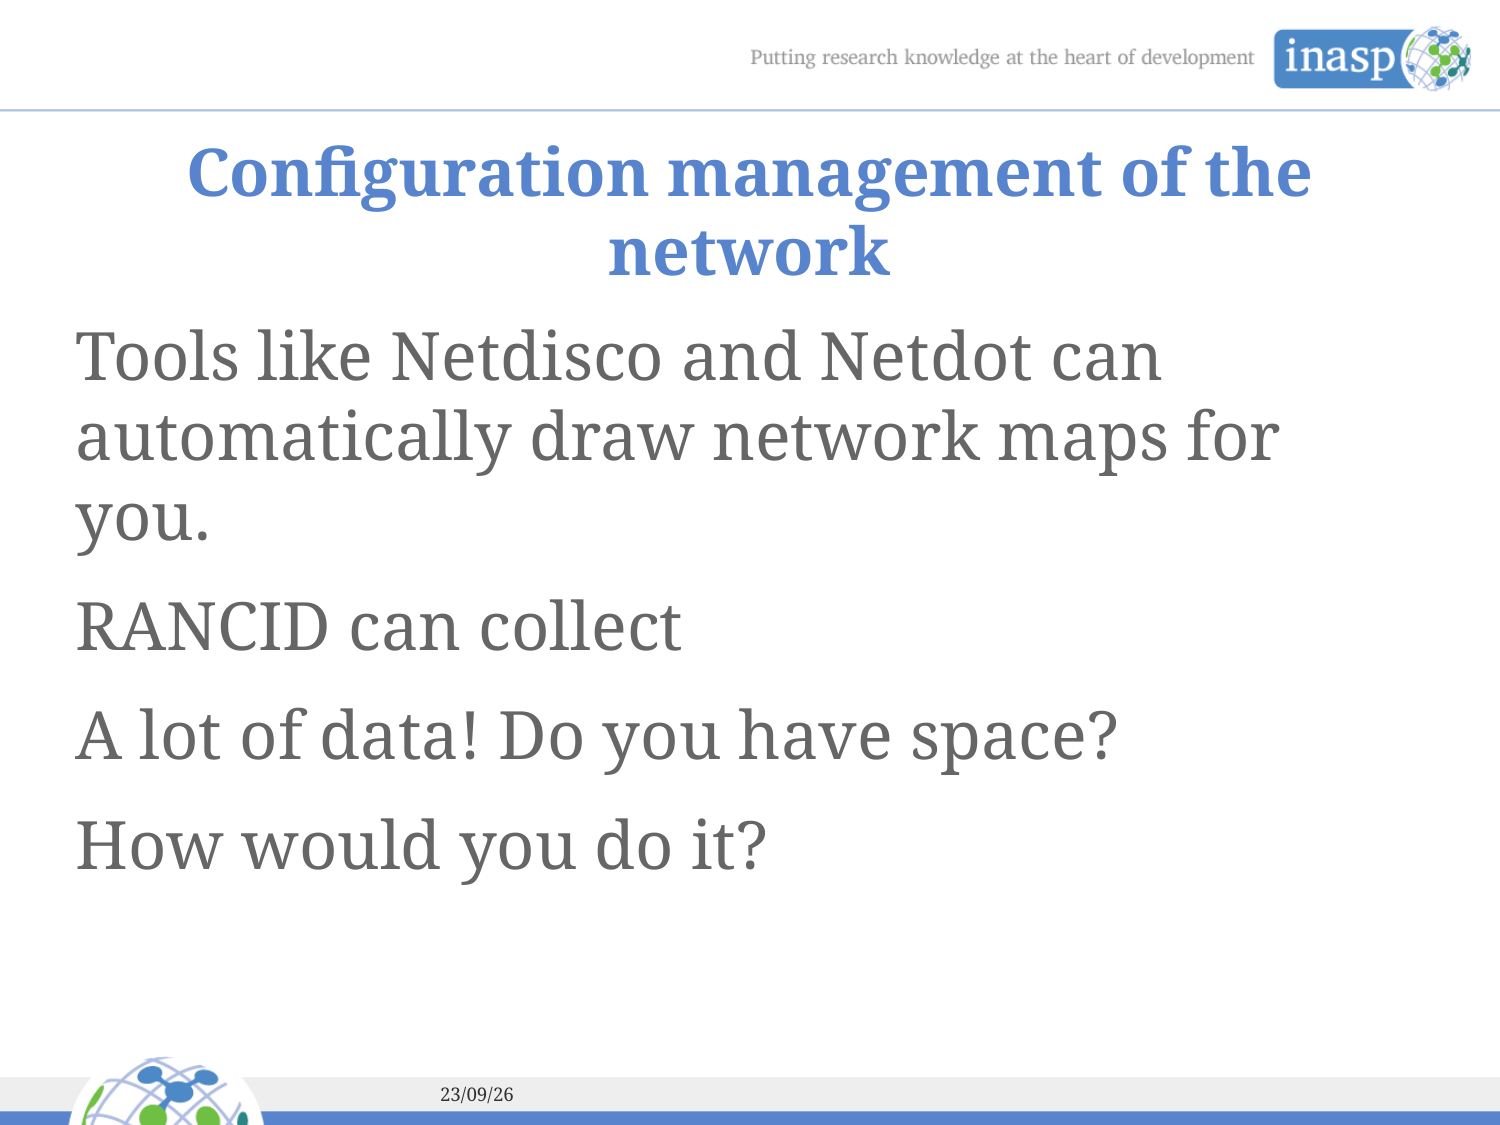

# Configuration management of the network
Tools like Netdisco and Netdot can automatically draw network maps for you.
RANCID can collect
A lot of data! Do you have space?
How would you do it?